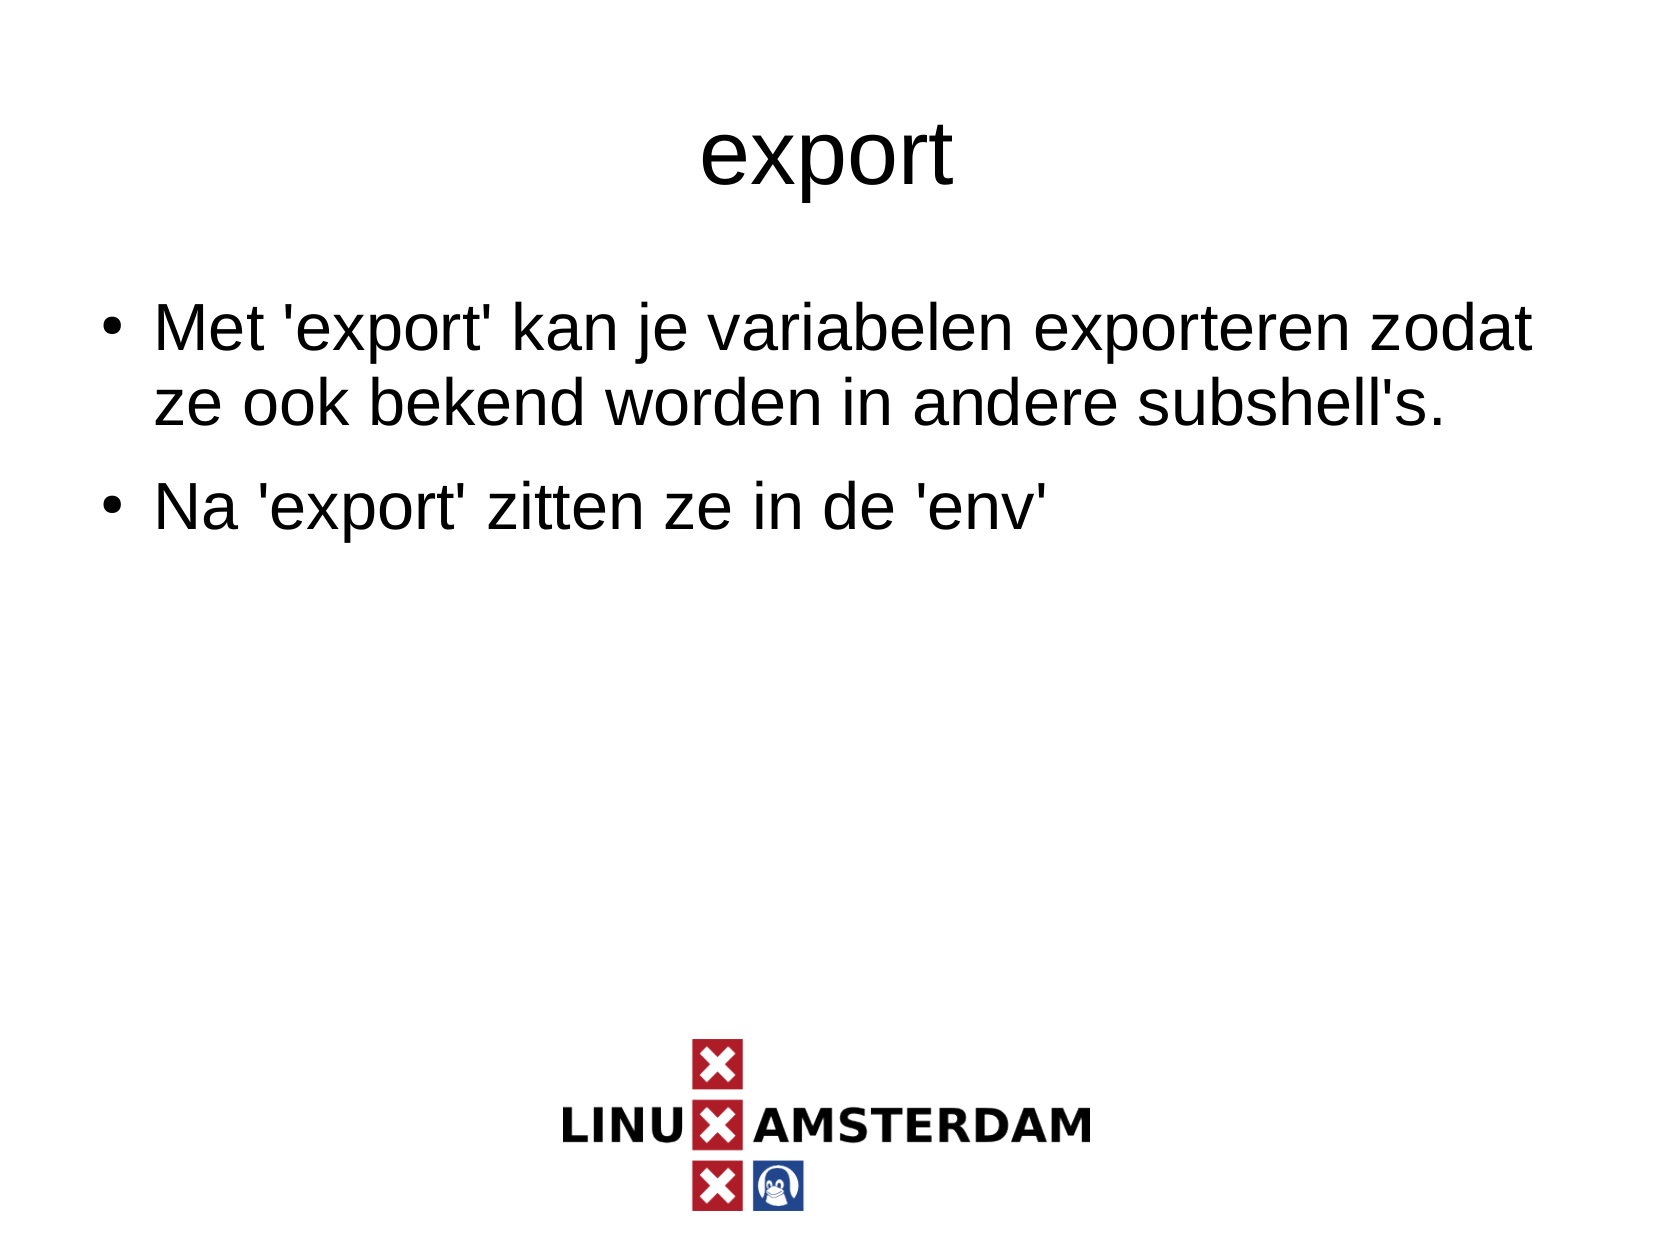

# export
Met 'export' kan je variabelen exporteren zodat ze ook bekend worden in andere subshell's.
Na 'export' zitten ze in de 'env'